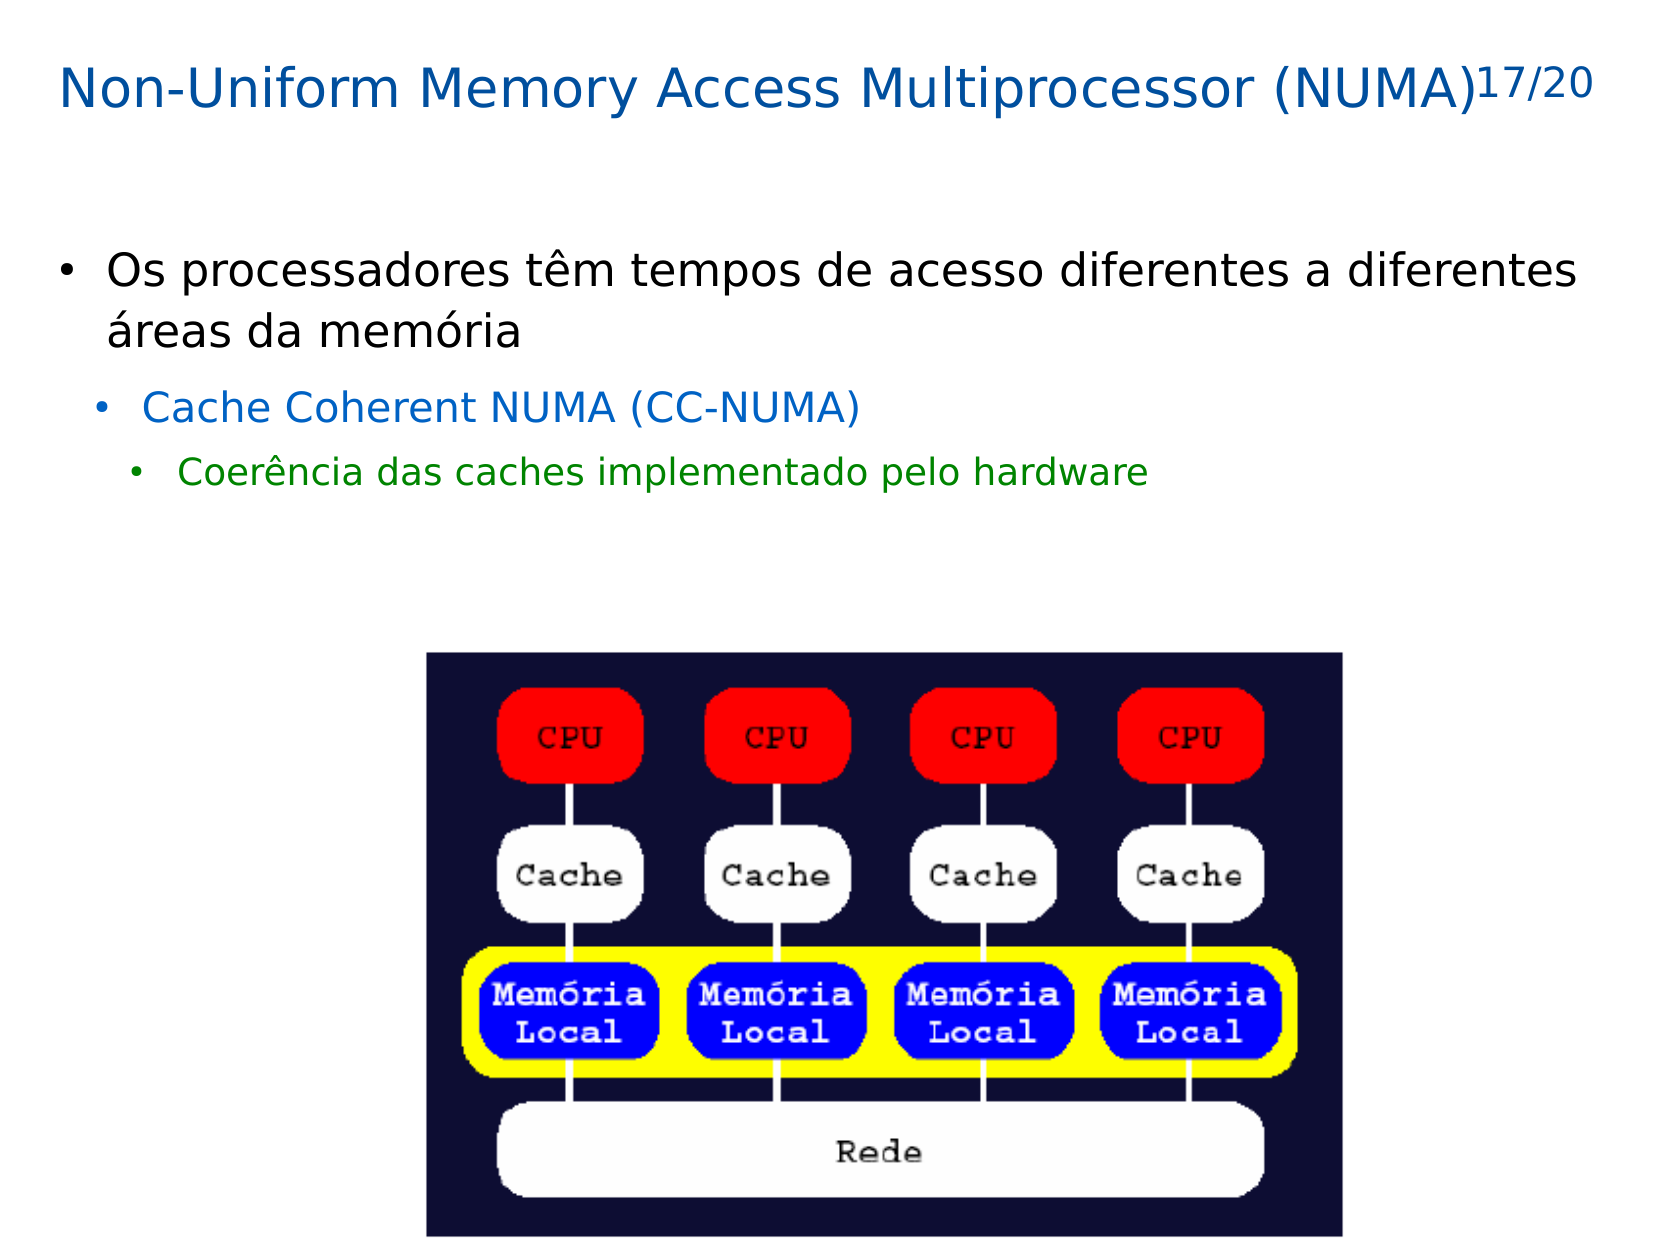

# Non-Uniform Memory Access Multiprocessor (NUMA)
17
Os processadores têm tempos de acesso diferentes a diferentes áreas da memória
Cache Coherent NUMA (CC-NUMA)
Coerência das caches implementado pelo hardware